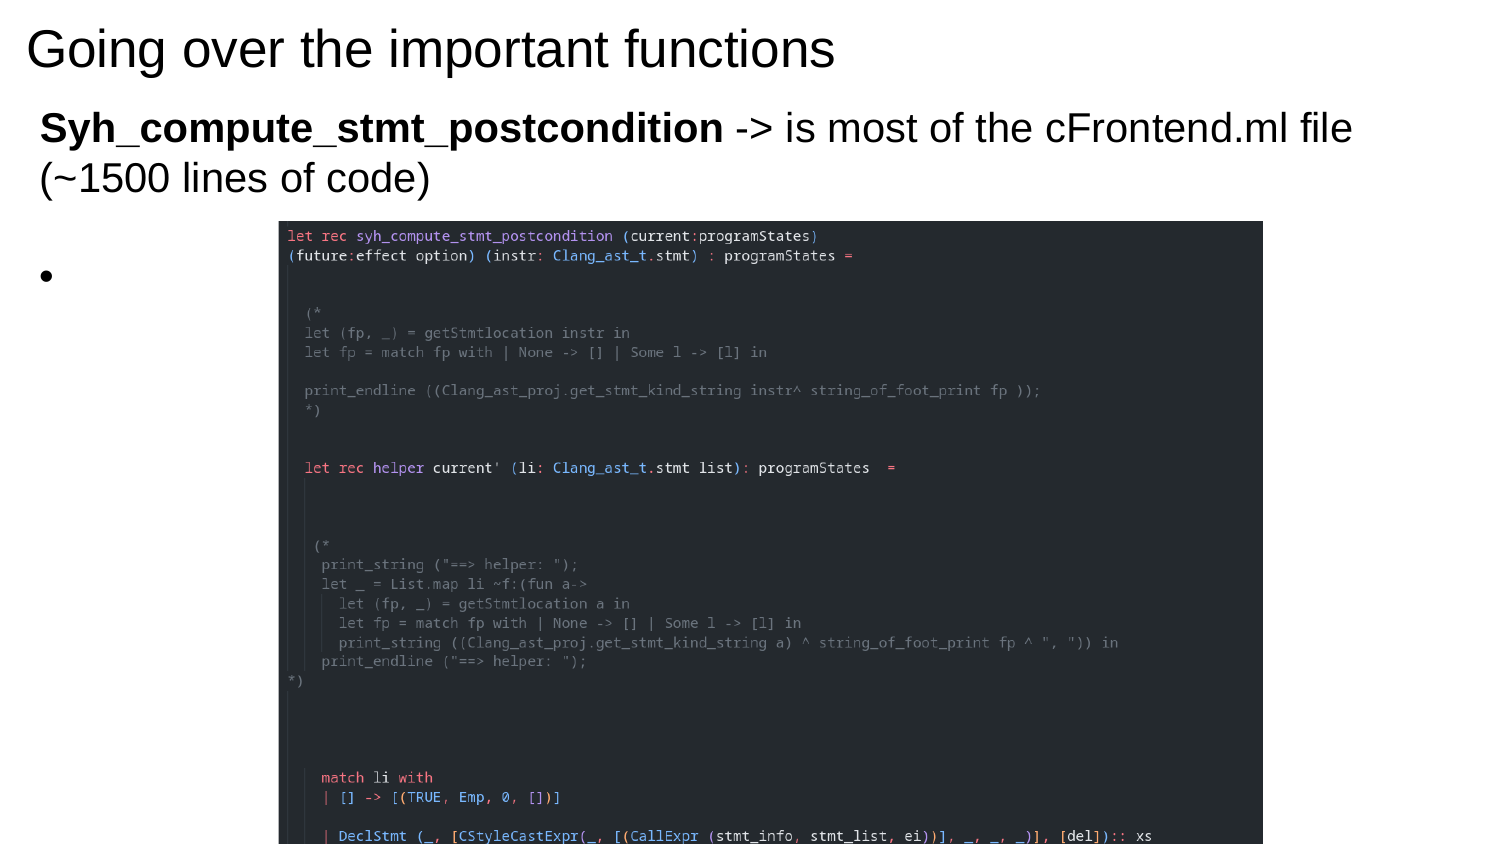

# Going over the important functions
Syh_compute_stmt_postcondition -> is most of the cFrontend.ml file (~1500 lines of code)